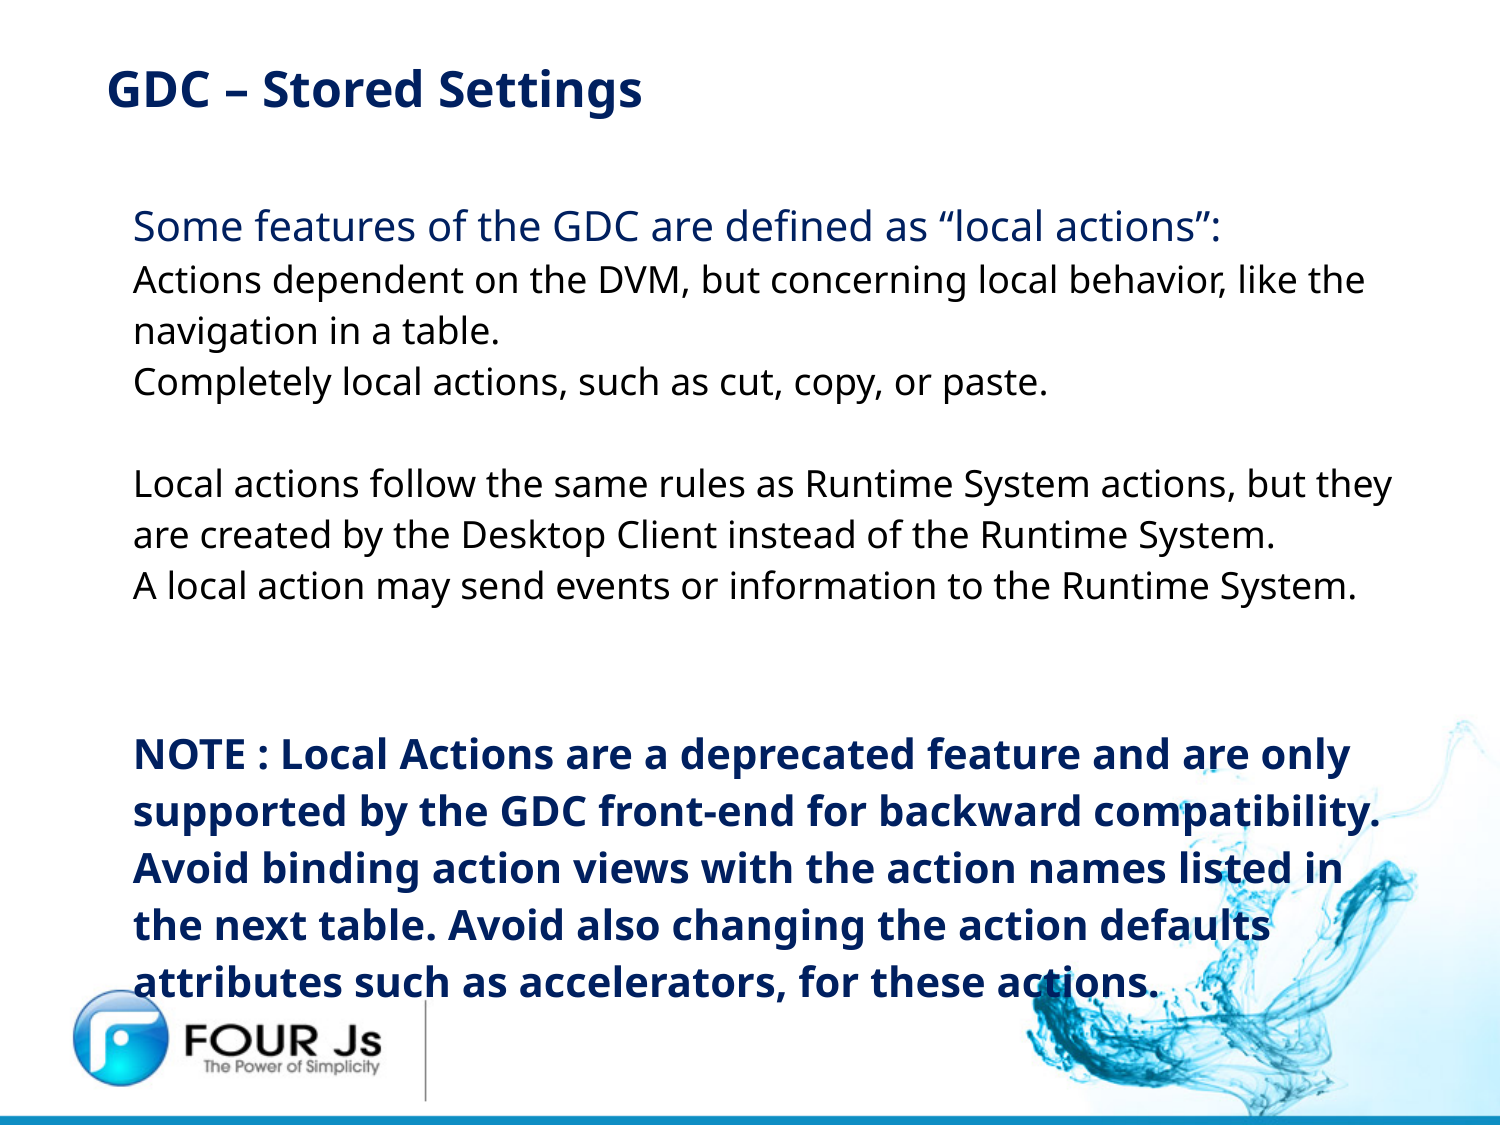

# GDC – Stored Settings
Some features of the GDC are defined as “local actions”:
Actions dependent on the DVM, but concerning local behavior, like the navigation in a table.
Completely local actions, such as cut, copy, or paste.
Local actions follow the same rules as Runtime System actions, but they are created by the Desktop Client instead of the Runtime System.
A local action may send events or information to the Runtime System.
NOTE : Local Actions are a deprecated feature and are only supported by the GDC front-end for backward compatibility. Avoid binding action views with the action names listed in the next table. Avoid also changing the action defaults attributes such as accelerators, for these actions.